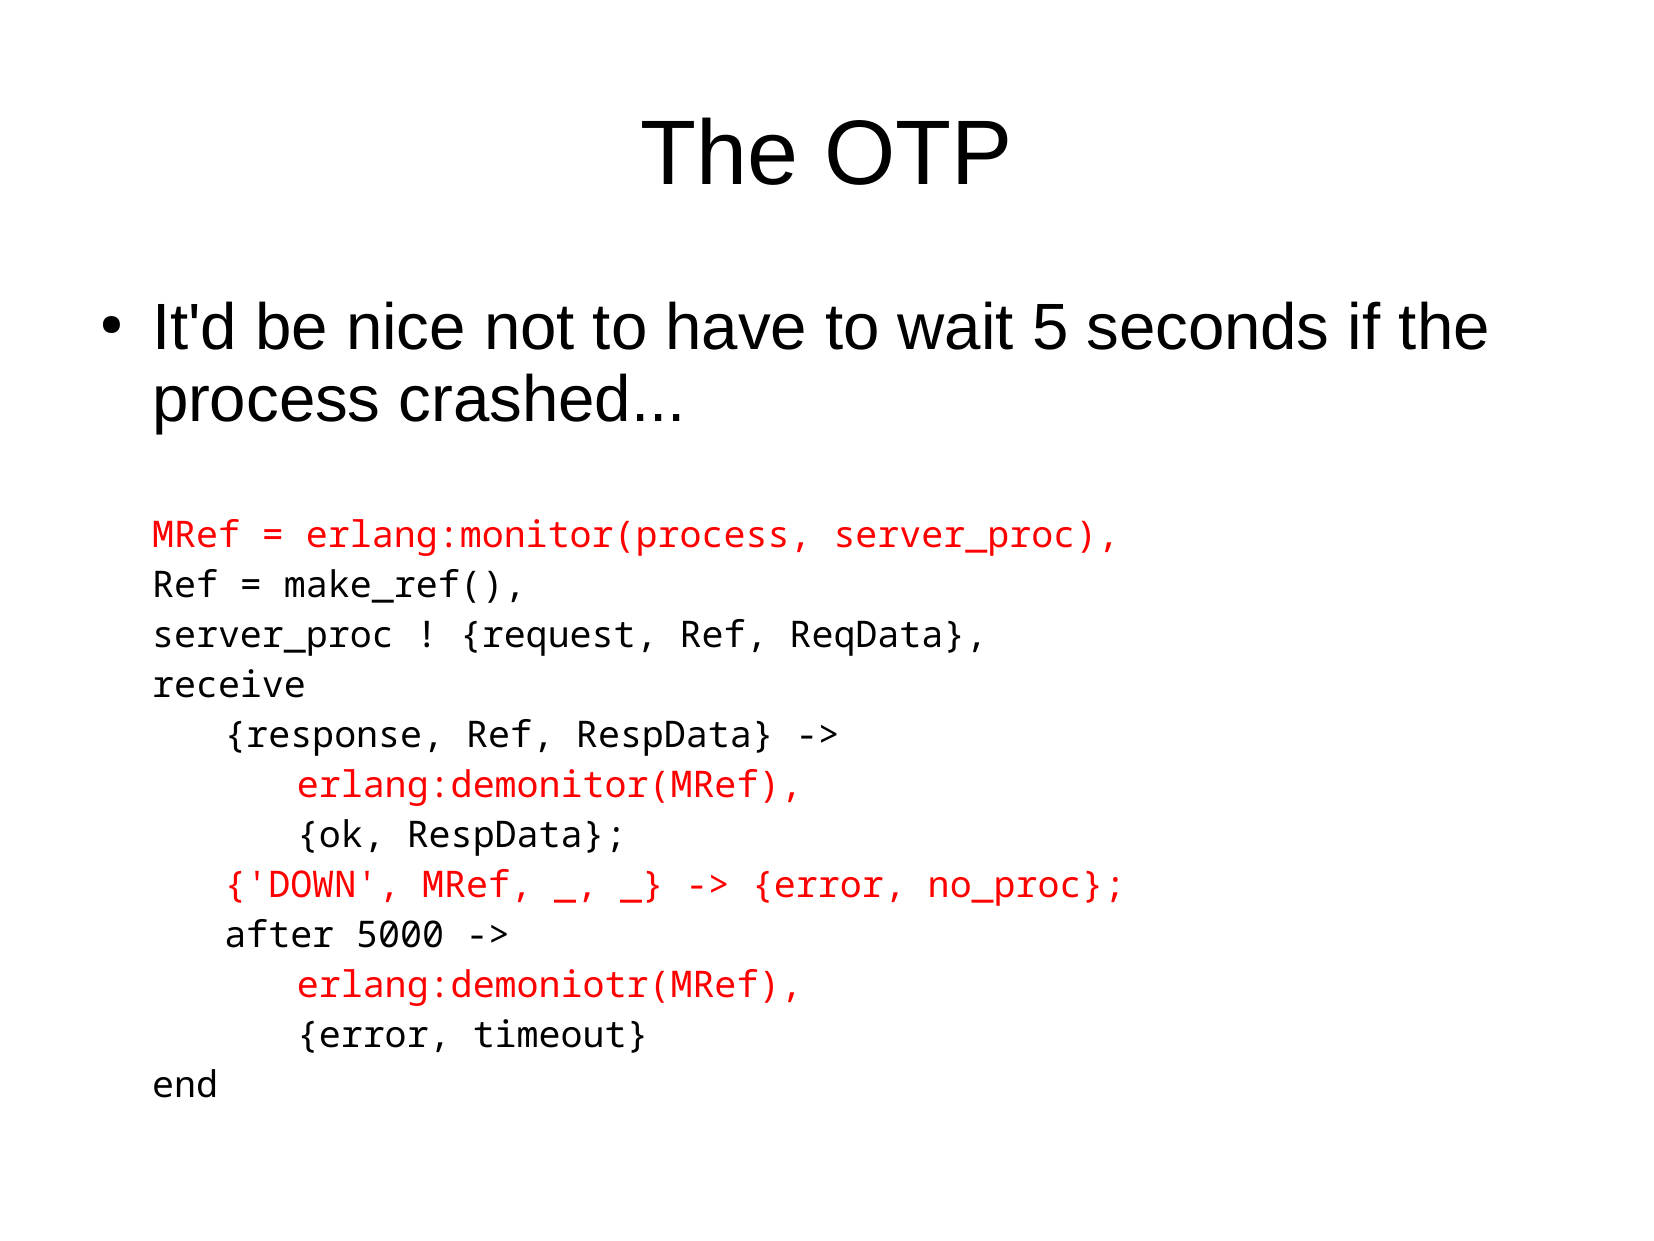

# The OTP
It'd be nice not to have to wait 5 seconds if the process crashed...
MRef = erlang:monitor(process, server_proc),
Ref = make_ref(),
server_proc ! {request, Ref, ReqData},
receive
	{response, Ref, RespData} ->
		erlang:demonitor(MRef),
		{ok, RespData};
	{'DOWN', MRef, _, _} -> {error, no_proc};
	after 5000 ->
		erlang:demoniotr(MRef),
		{error, timeout}
end